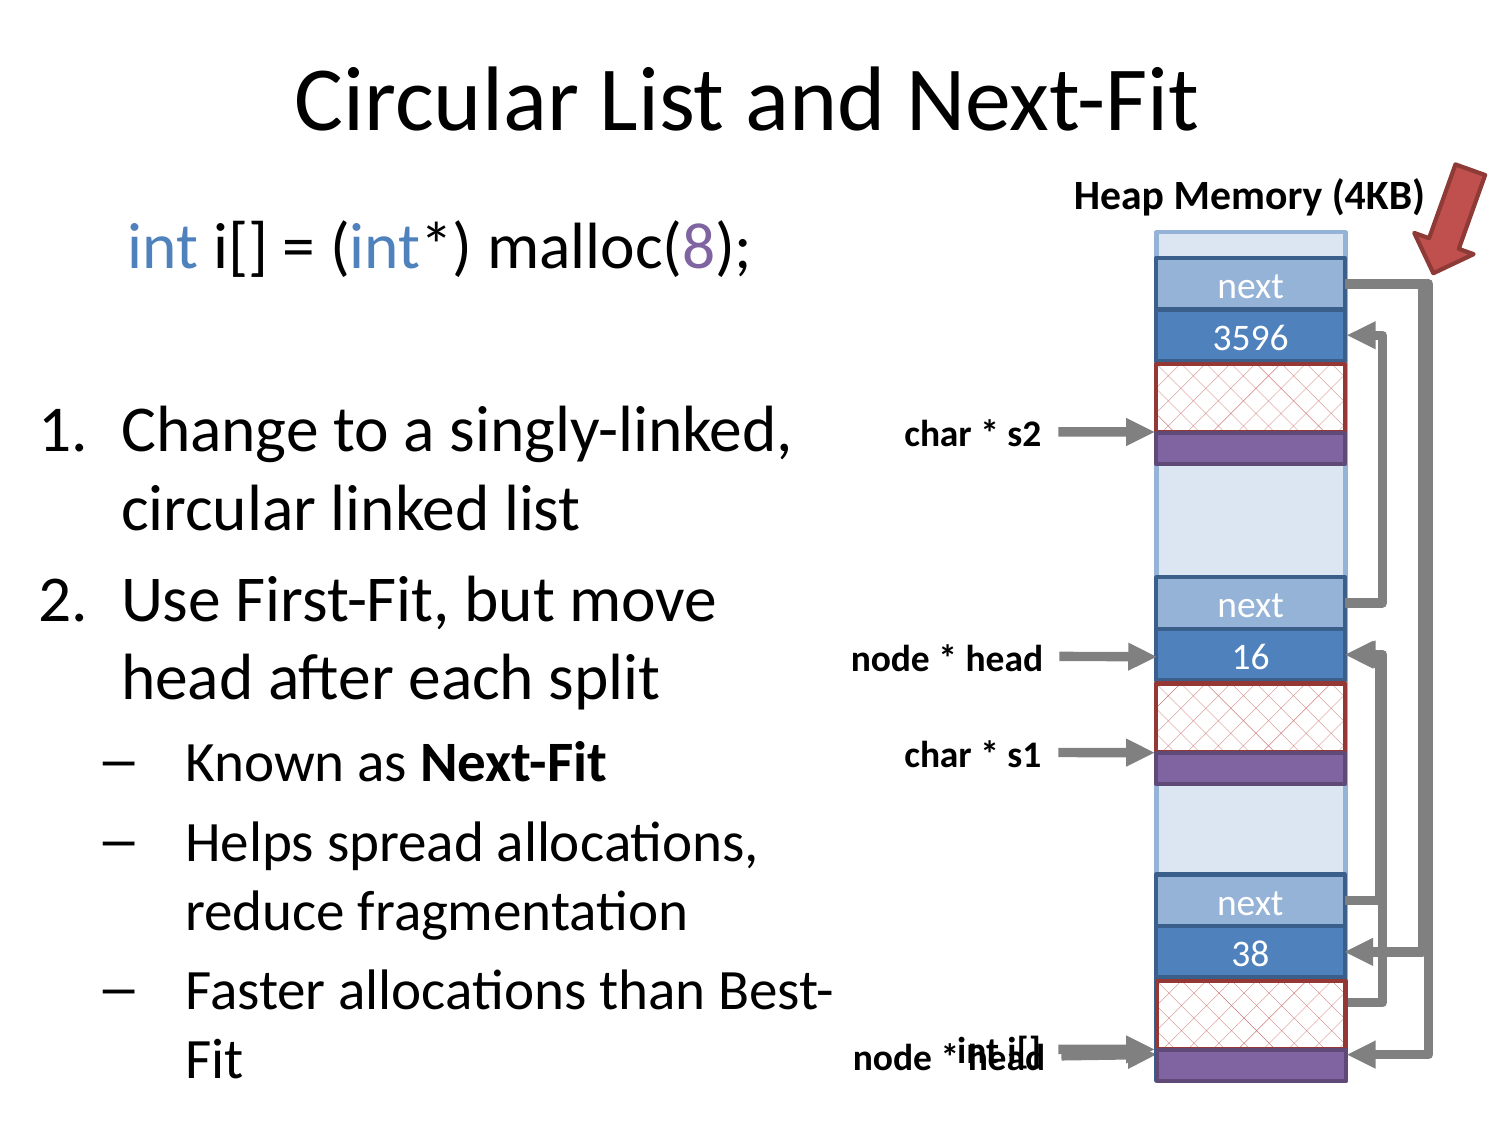

# Circular List and Next-Fit
Heap Memory (4KB)
int i[] = (int*) malloc(8);
Change to a singly-linked, circular linked list
Use First-Fit, but move head after each split
Known as Next-Fit
Helps spread allocations, reduce fragmentation
Faster allocations than Best-Fit
next
3596
char * s2
next
16
node * head
char * s1
next
38
next
50
int i[]
node * head